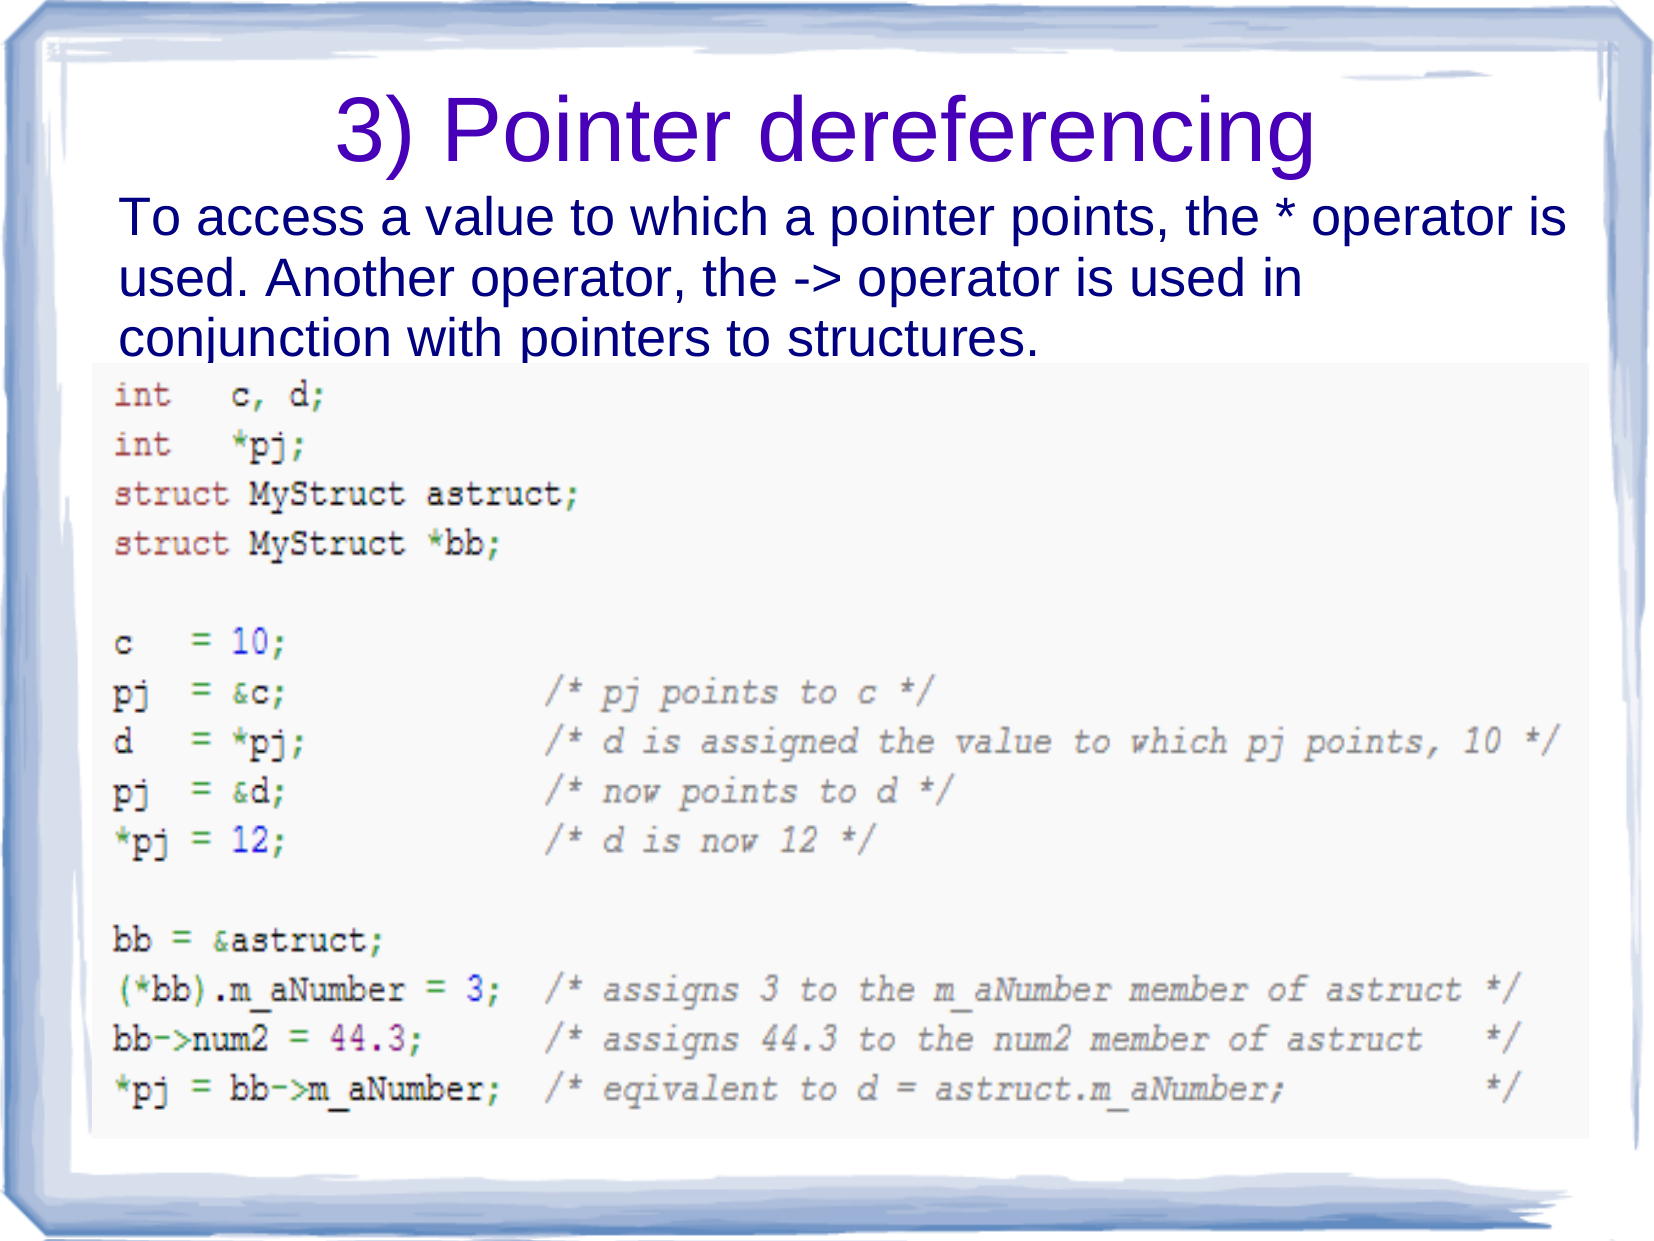

# 3) Pointer dereferencing
To access a value to which a pointer points, the * operator is used. Another operator, the -> operator is used in conjunction with pointers to structures.